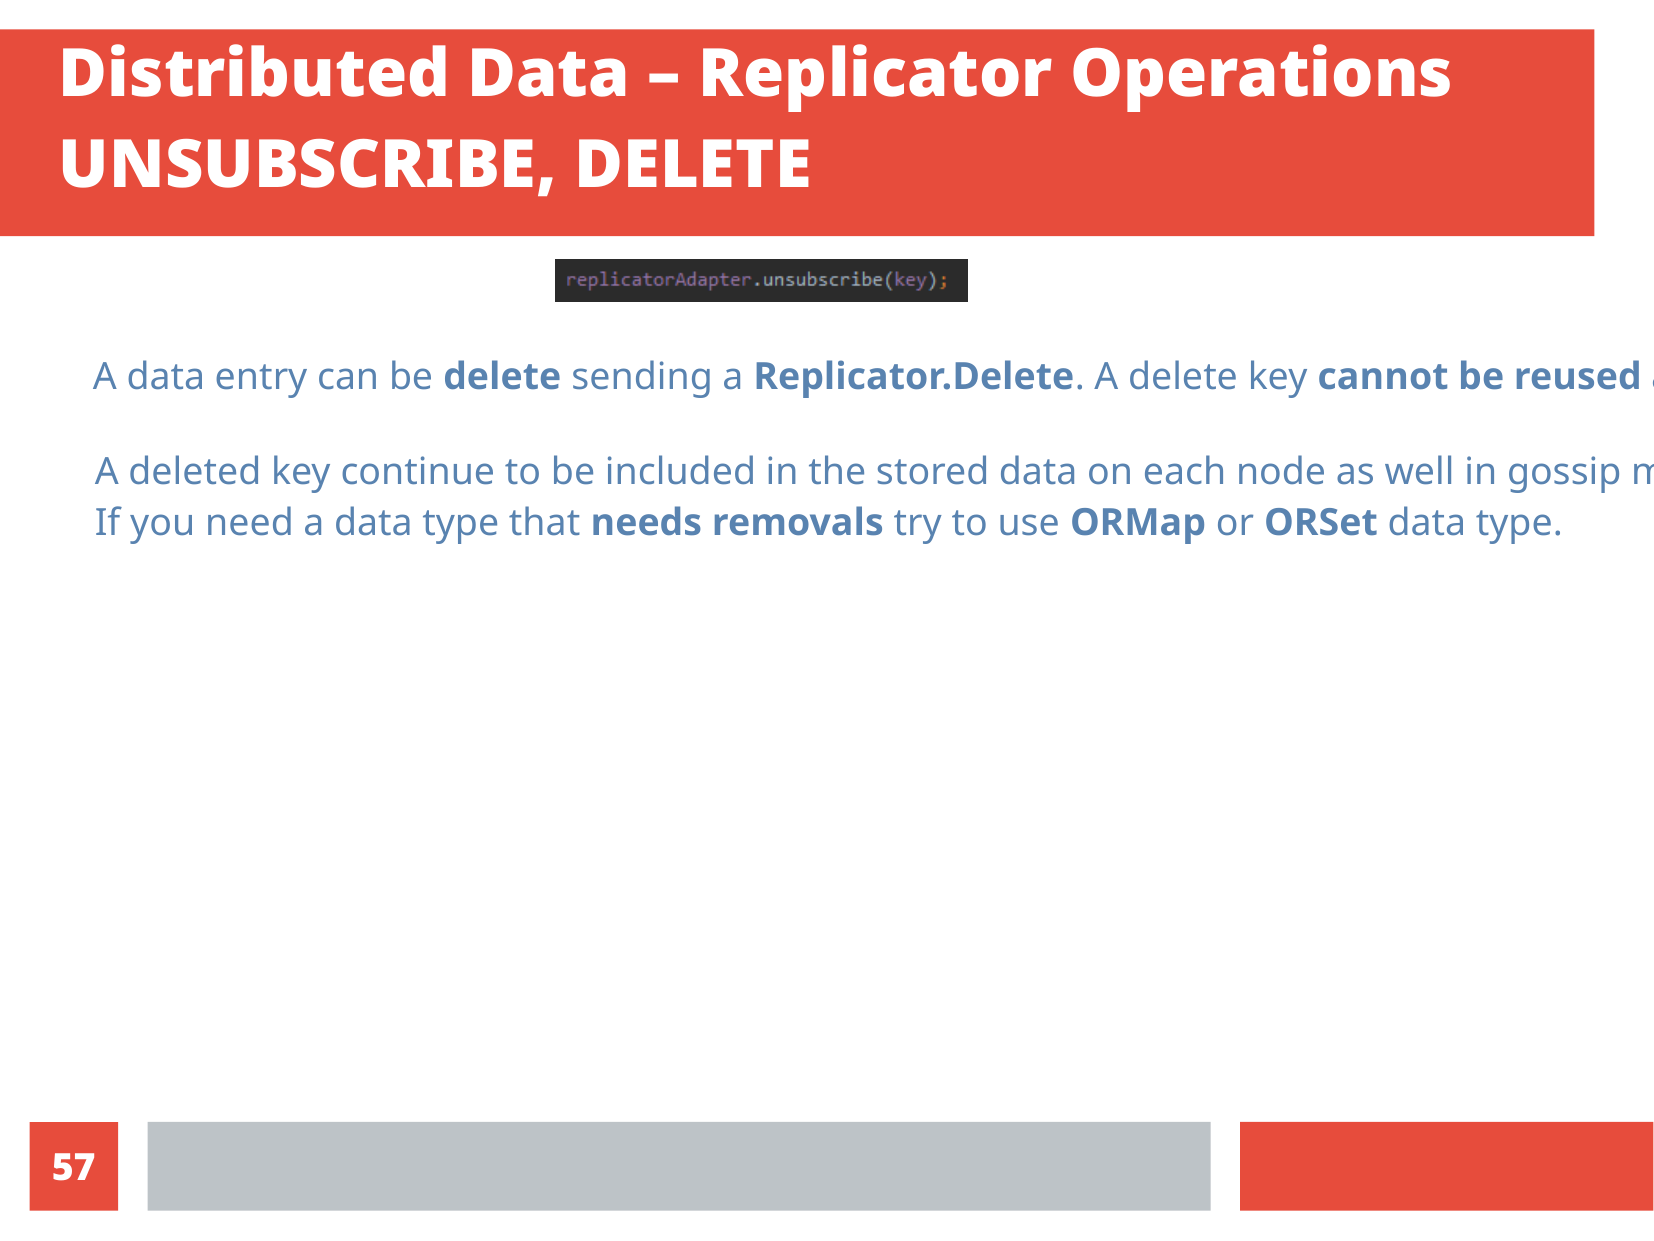

# Distributed Data – Replicator Operations UNSUBSCRIBE, DELETE
A data entry can be delete sending a Replicator.Delete. A delete key cannot be reused again.
A deleted key continue to be included in the stored data on each node as well in gossip messages.
If you need a data type that needs removals try to use ORMap or ORSet data type.
57